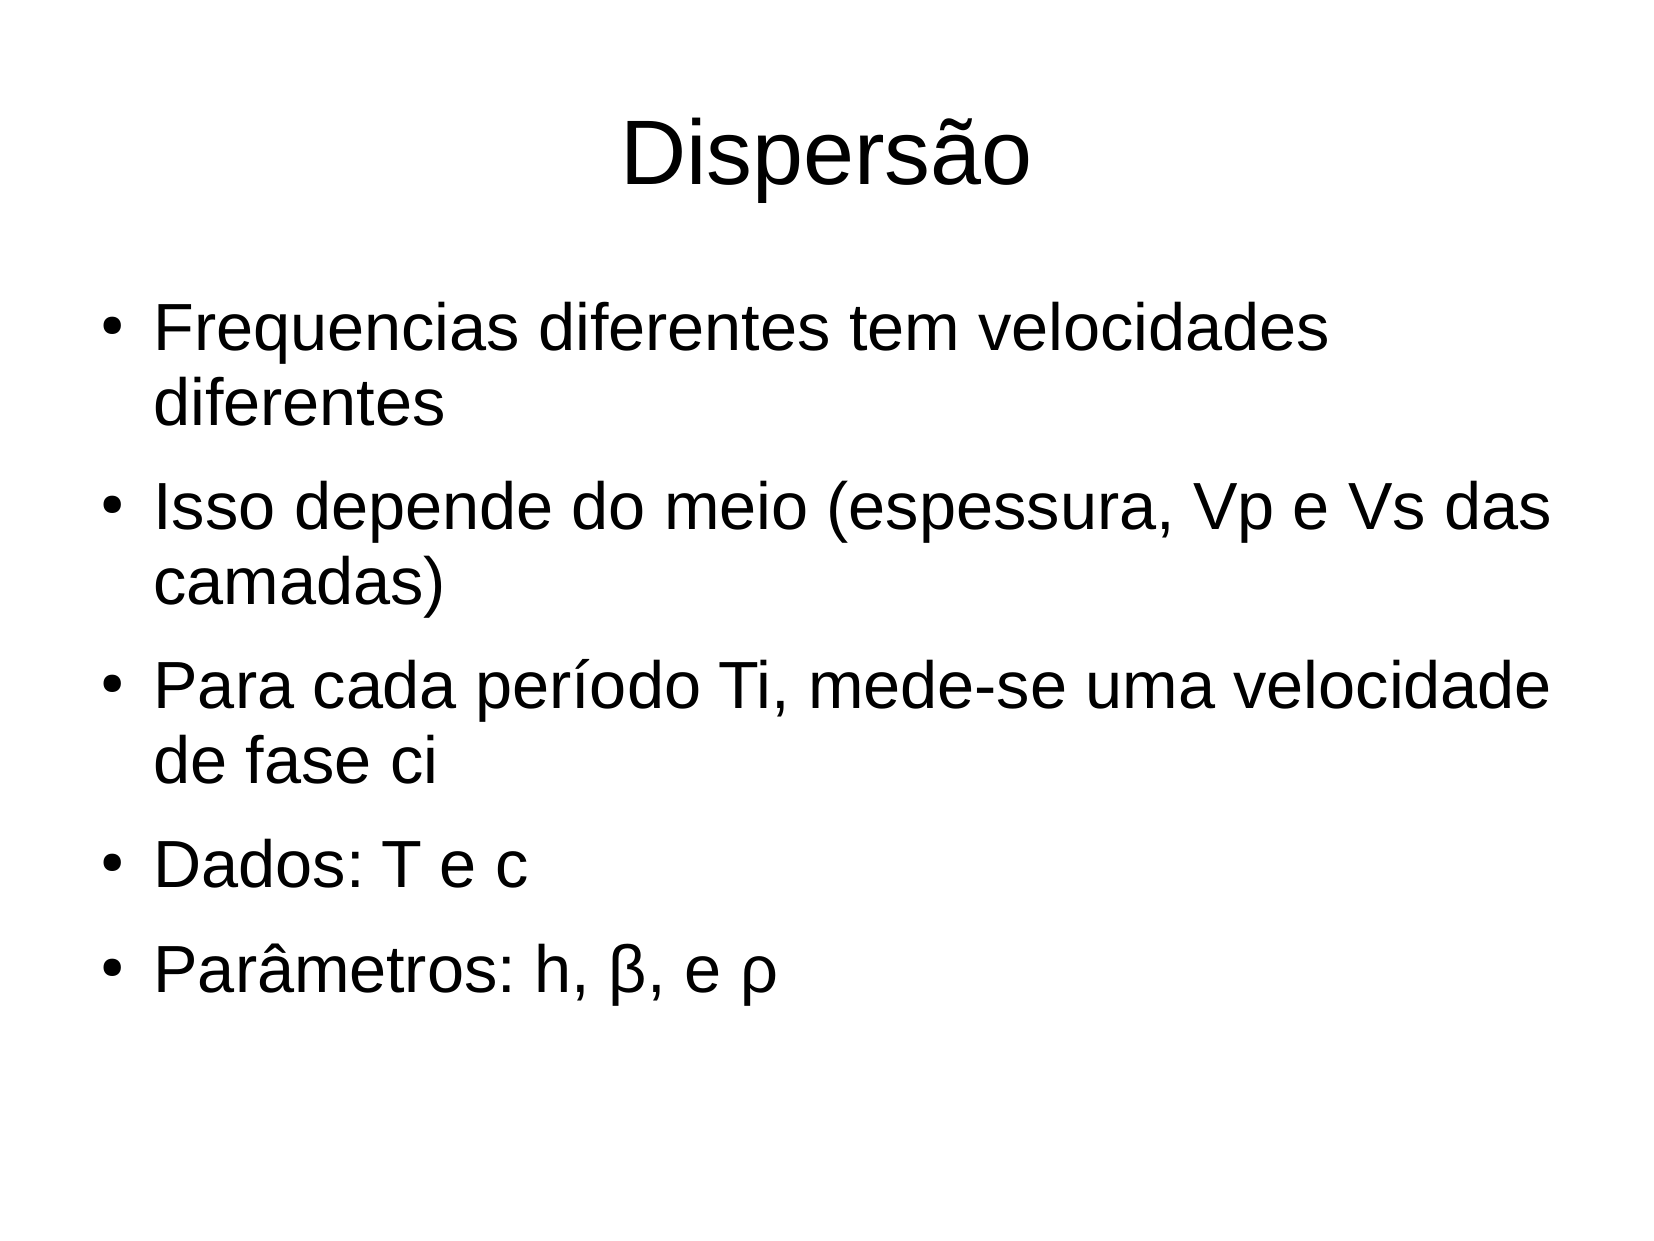

# Dispersão
Frequencias diferentes tem velocidades diferentes
Isso depende do meio (espessura, Vp e Vs das camadas)
Para cada período Ti, mede-se uma velocidade de fase ci
Dados: T e c
Parâmetros: h, β, e ρ